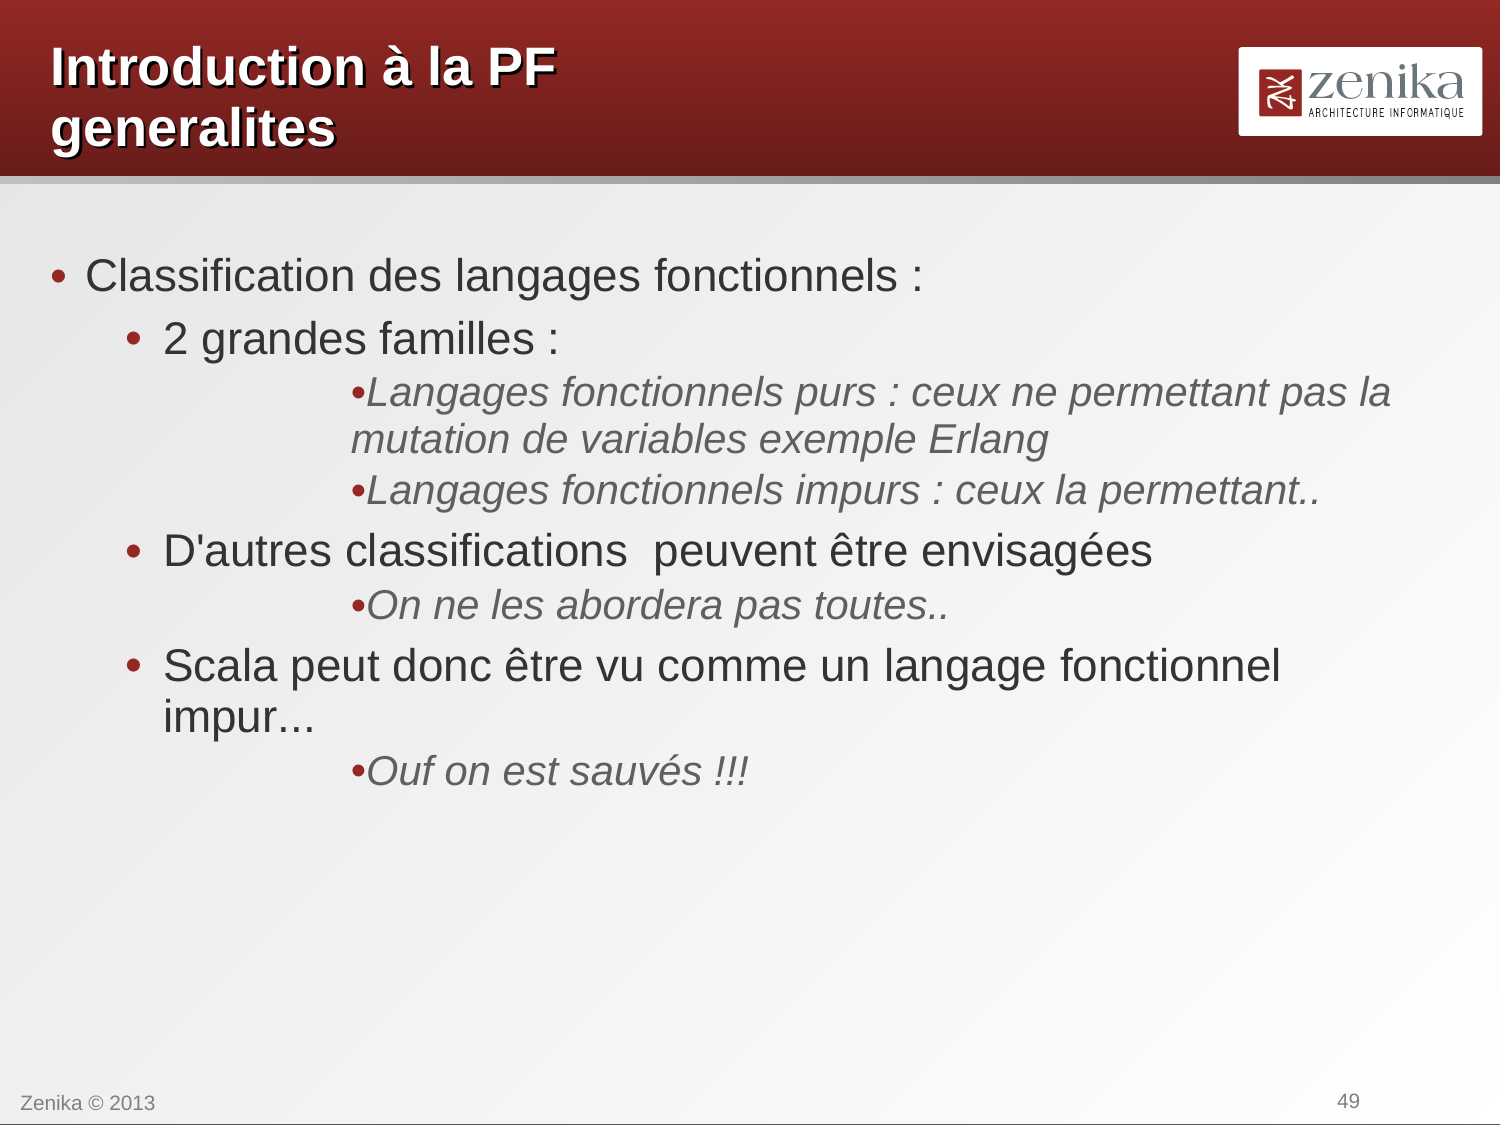

# Introduction à la PF generalites
Classification des langages fonctionnels :
2 grandes familles :
Langages fonctionnels purs : ceux ne permettant pas la mutation de variables exemple Erlang
Langages fonctionnels impurs : ceux la permettant..
D'autres classifications peuvent être envisagées
On ne les abordera pas toutes..
Scala peut donc être vu comme un langage fonctionnel impur...
Ouf on est sauvés !!!